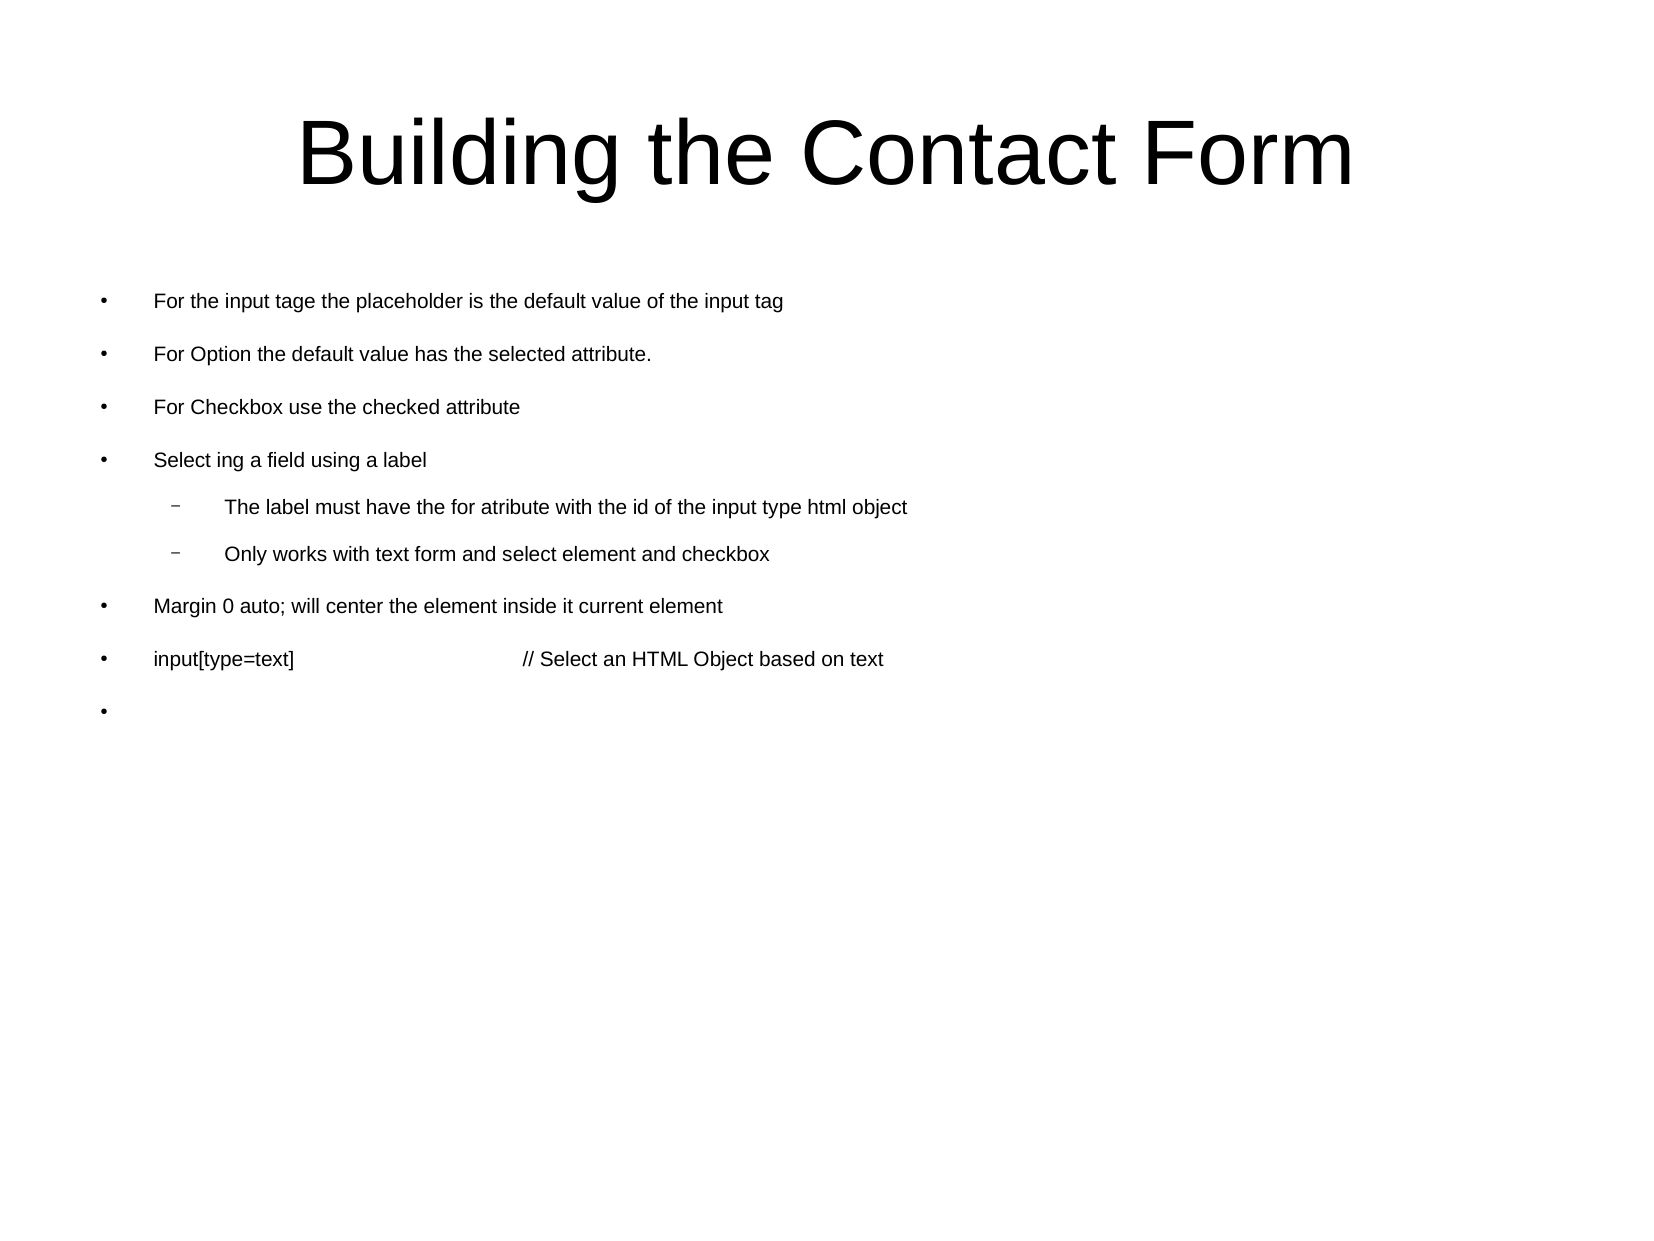

# Building the Contact Form
For the input tage the placeholder is the default value of the input tag
For Option the default value has the selected attribute.
For Checkbox use the checked attribute
Select ing a field using a label
The label must have the for atribute with the id of the input type html object
Only works with text form and select element and checkbox
Margin 0 auto; will center the element inside it current element
input[type=text]				// Select an HTML Object based on text